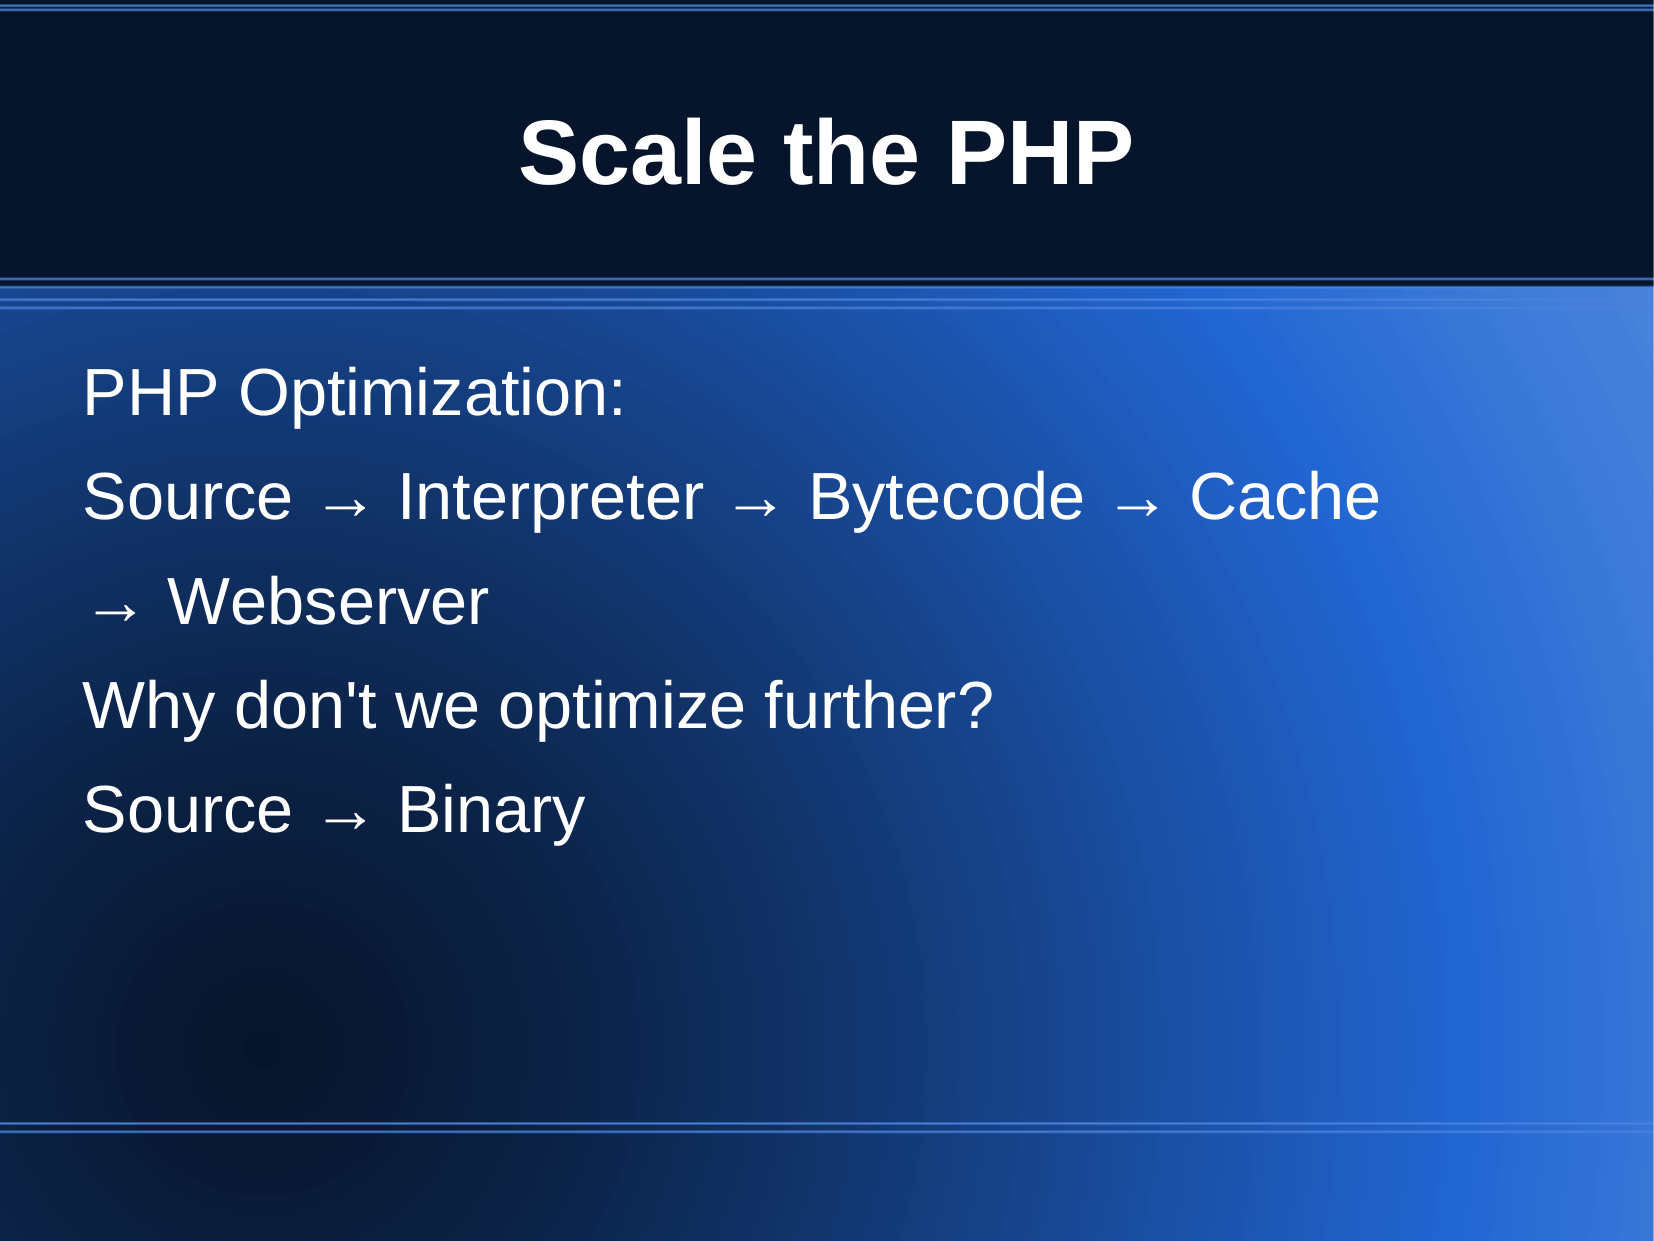

# Scale the PHP
PHP Optimization:
Source → Interpreter → Bytecode → Cache
→ Webserver
Why don't we optimize further?
Source → Binary